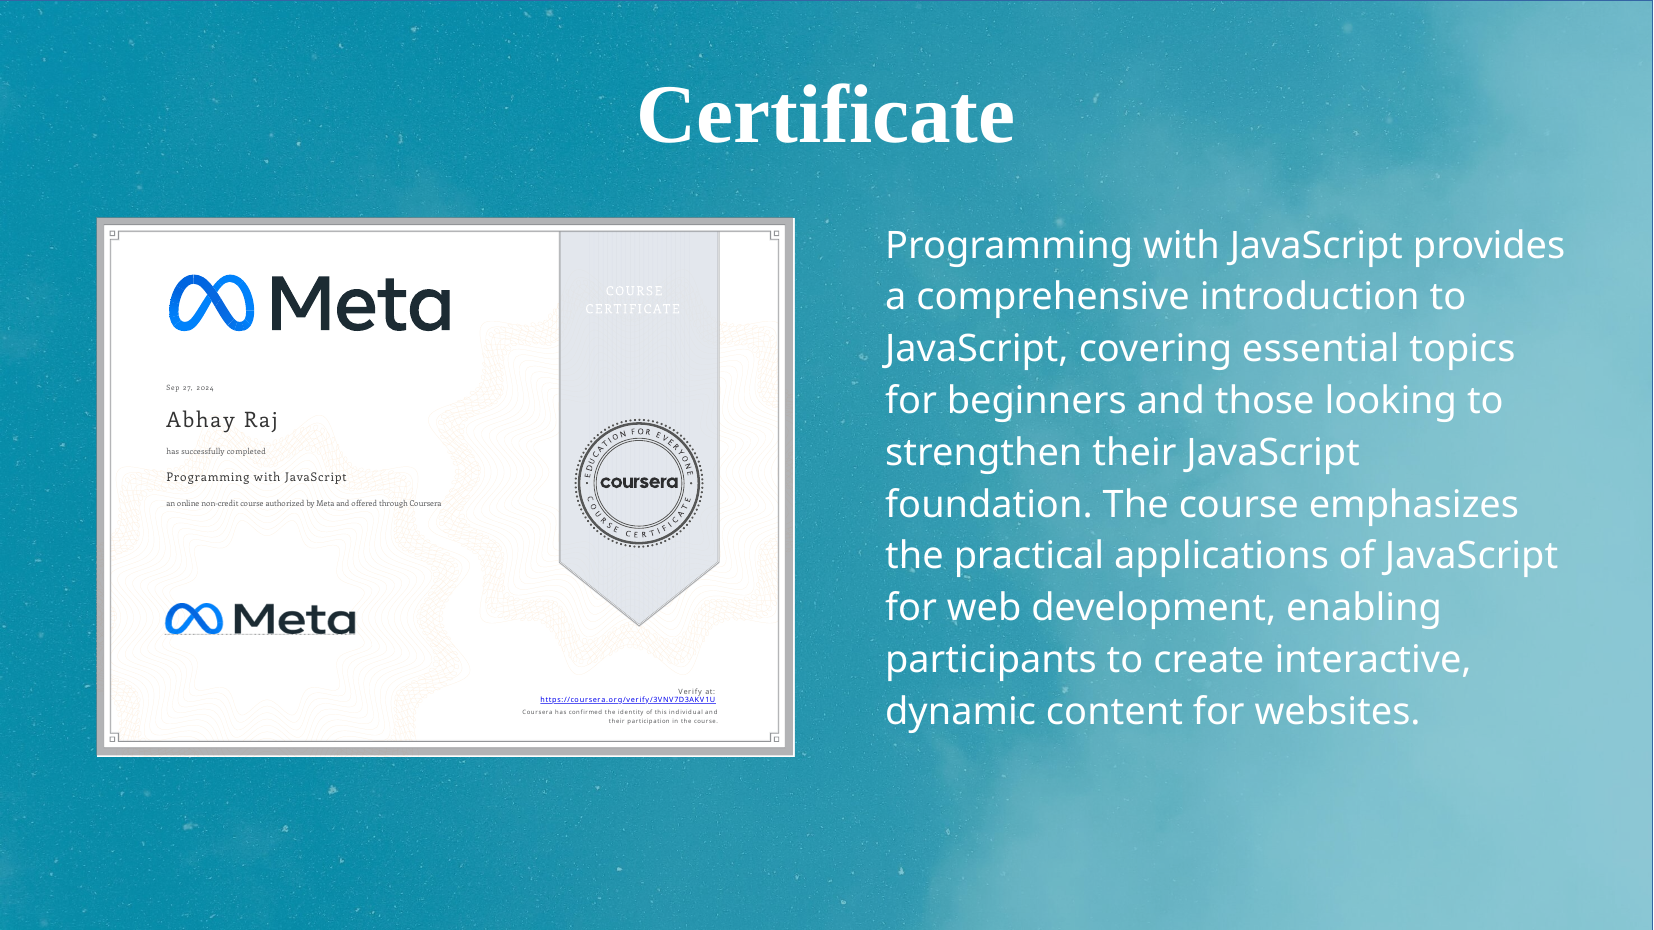

# Certificate
Programming with JavaScript provides a comprehensive introduction to JavaScript, covering essential topics for beginners and those looking to strengthen their JavaScript foundation. The course emphasizes the practical applications of JavaScript for web development, enabling participants to create interactive, dynamic content for websites.